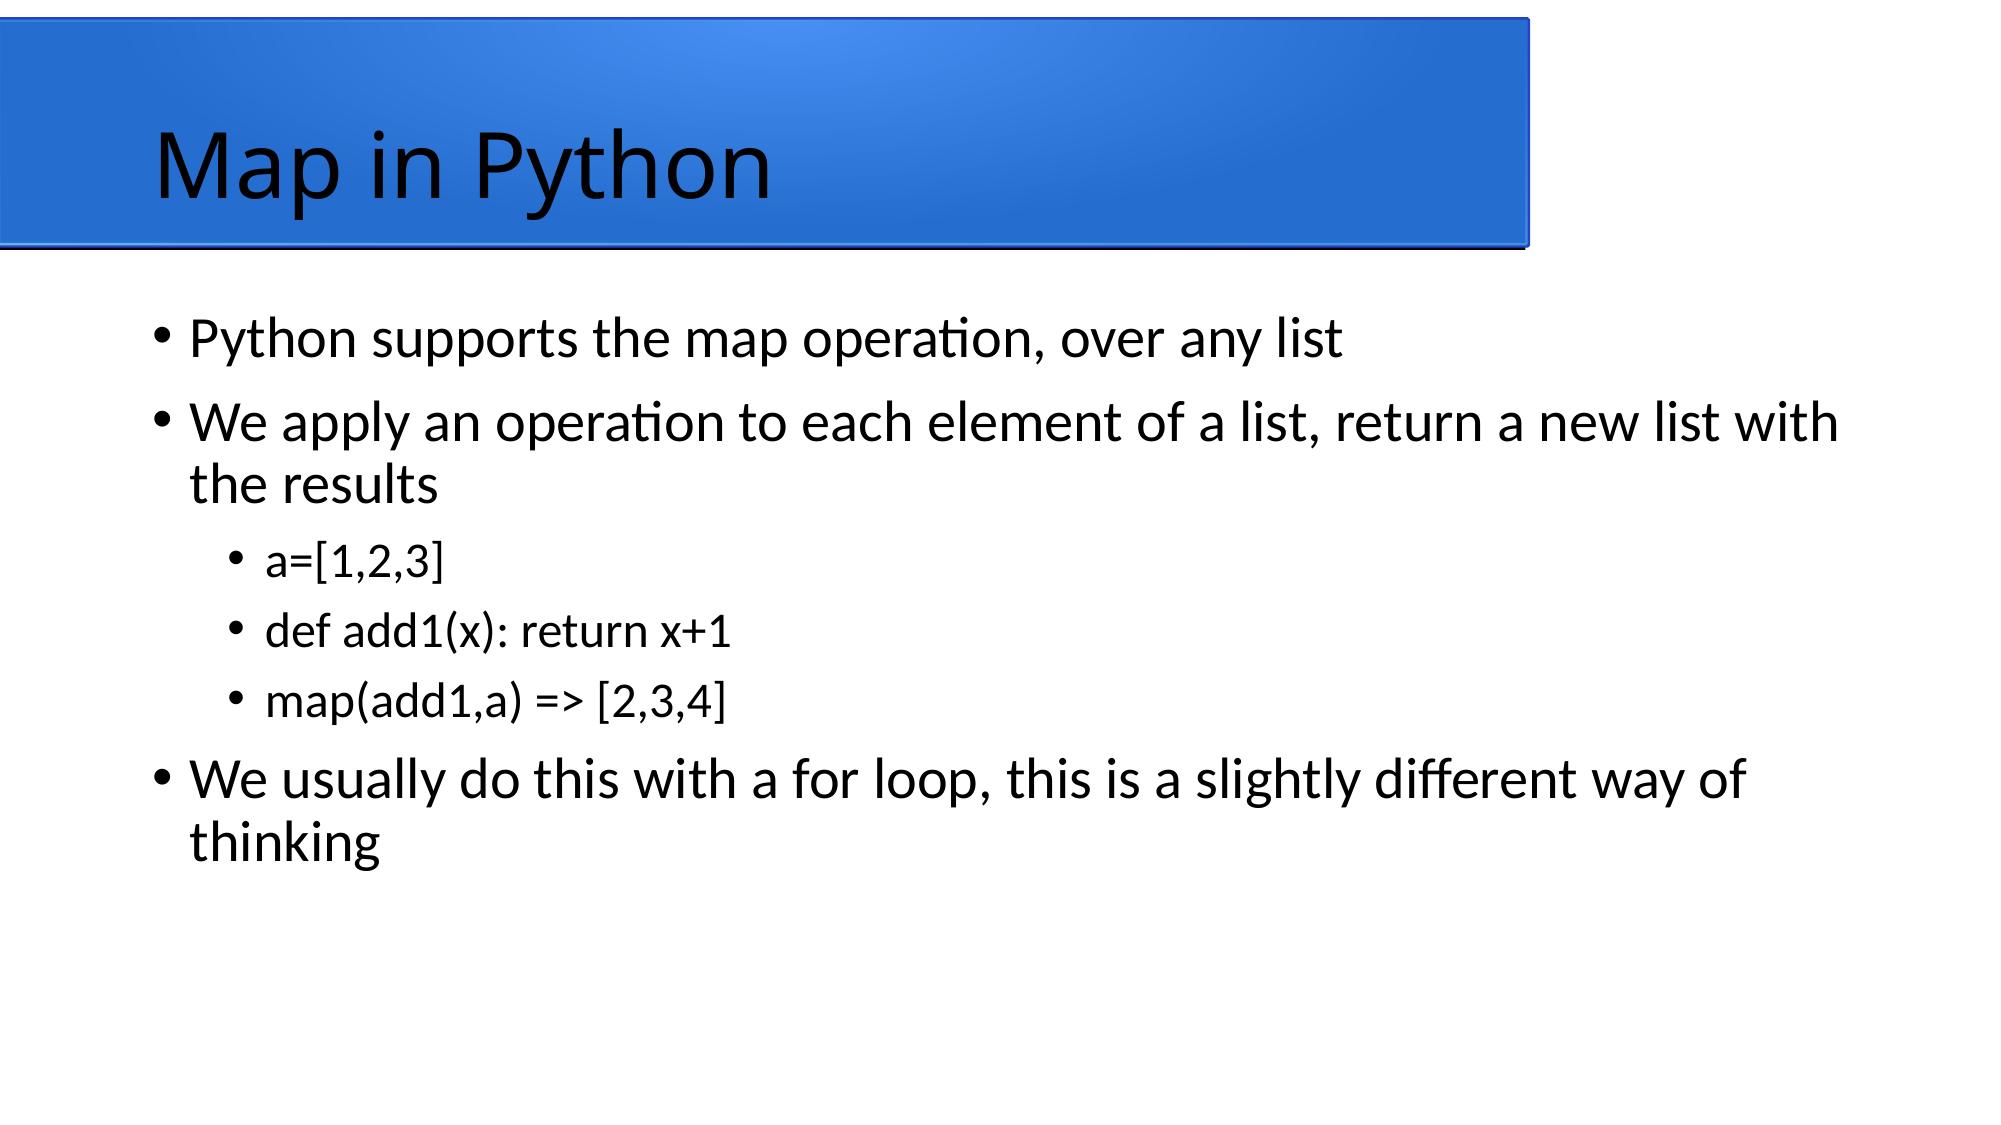

# Map in Python
Python supports the map operation, over any list
We apply an operation to each element of a list, return a new list with the results
a=[1,2,3]
def add1(x): return x+1
map(add1,a) => [2,3,4]
We usually do this with a for loop, this is a slightly different way of thinking